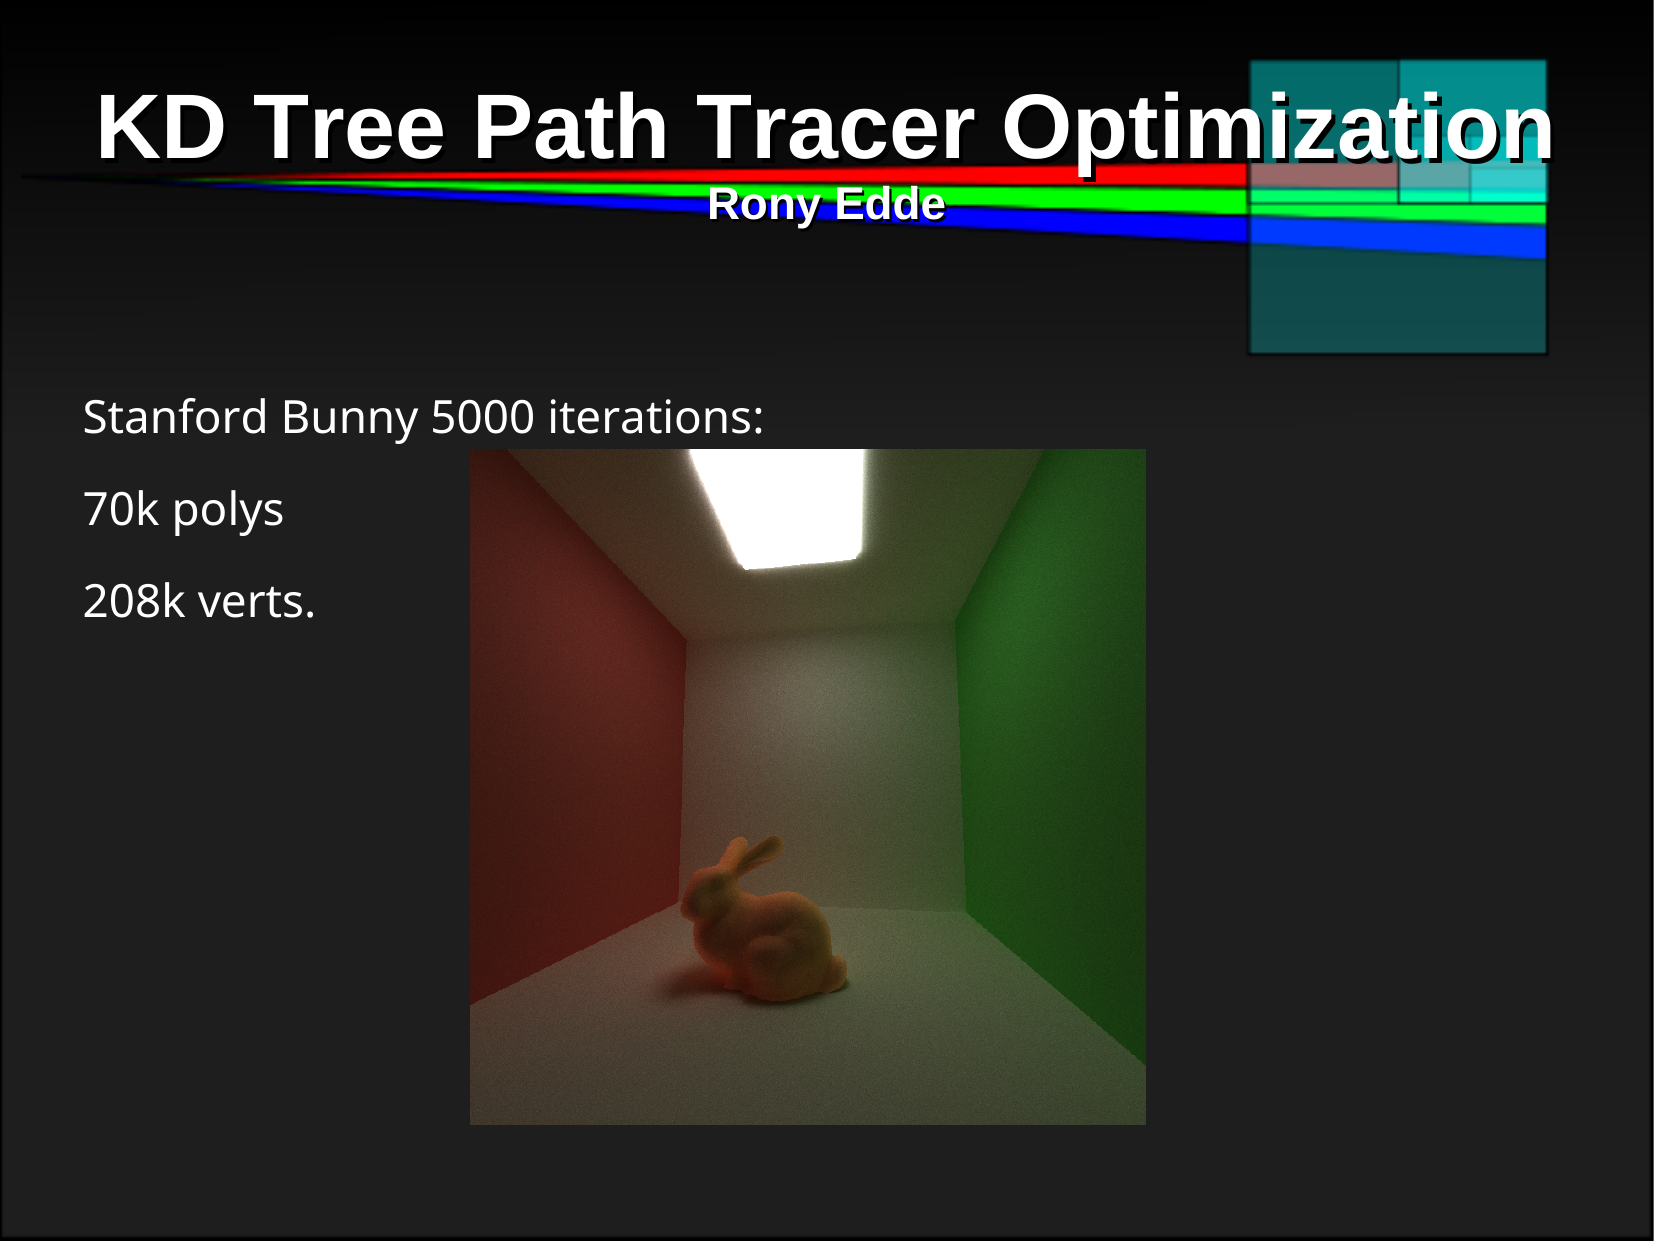

# KD Tree Path Tracer Optimization Rony Edde
Stanford Bunny 5000 iterations:
70k polys
208k verts.